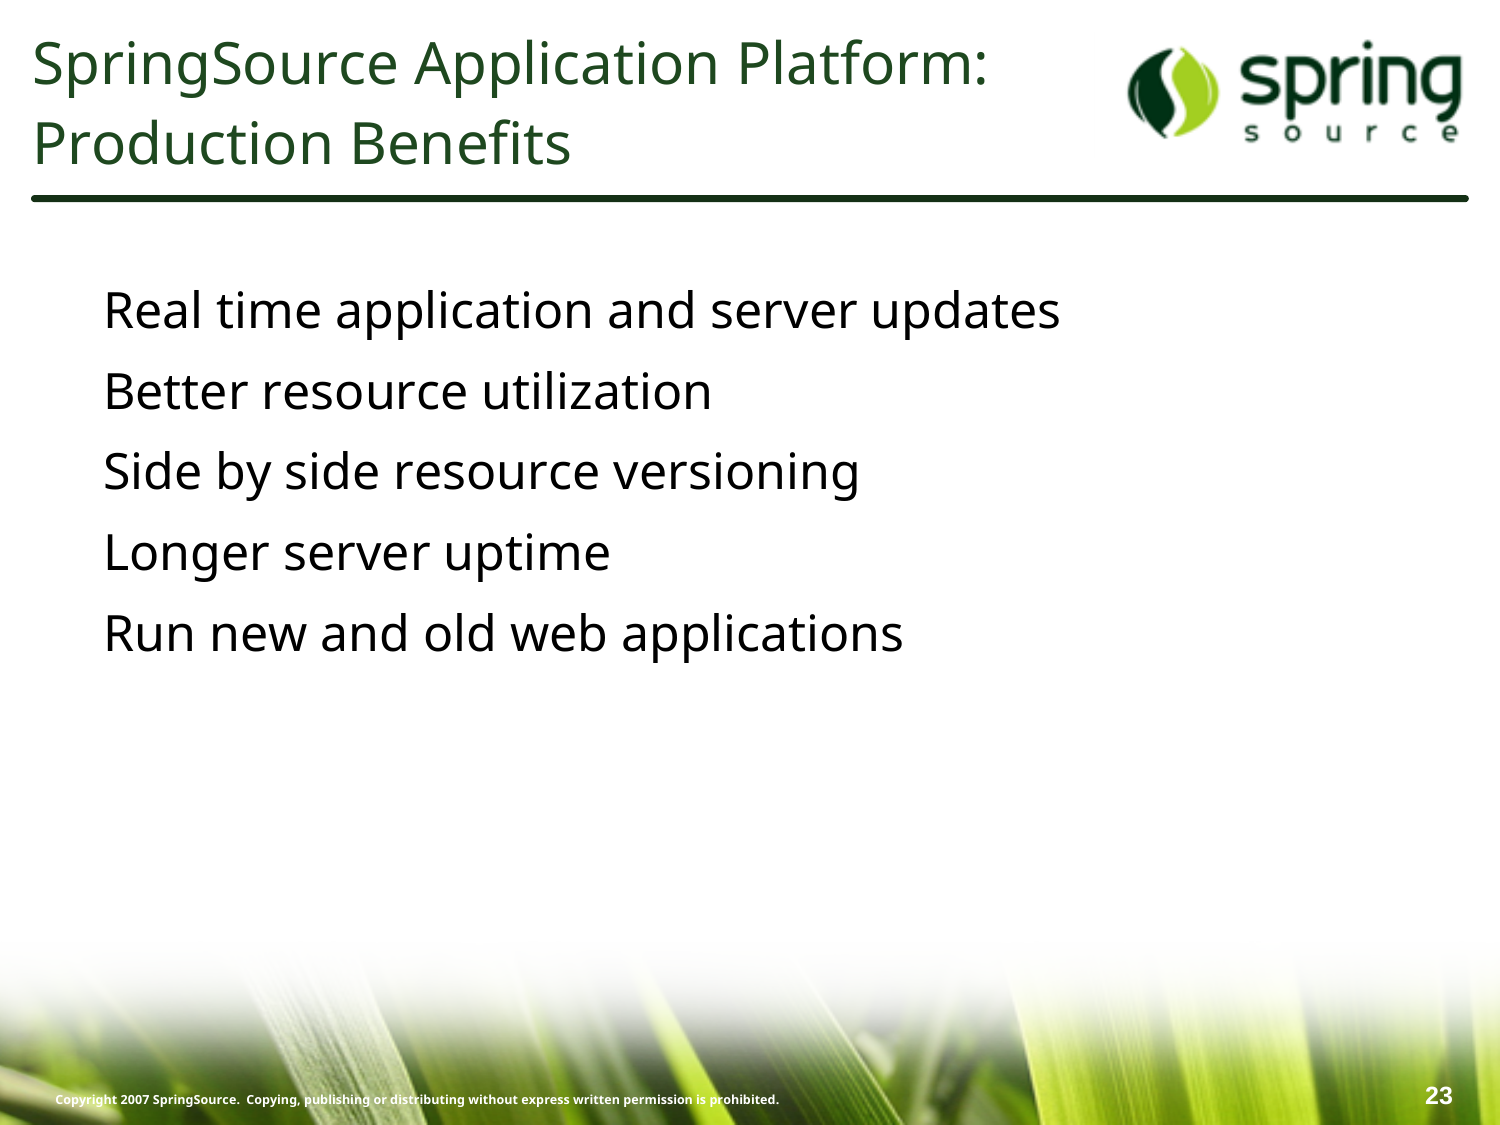

# SpringSource Application Platform: Production Benefits
Real time application and server updates
Better resource utilization
Side by side resource versioning
Longer server uptime
Run new and old web applications